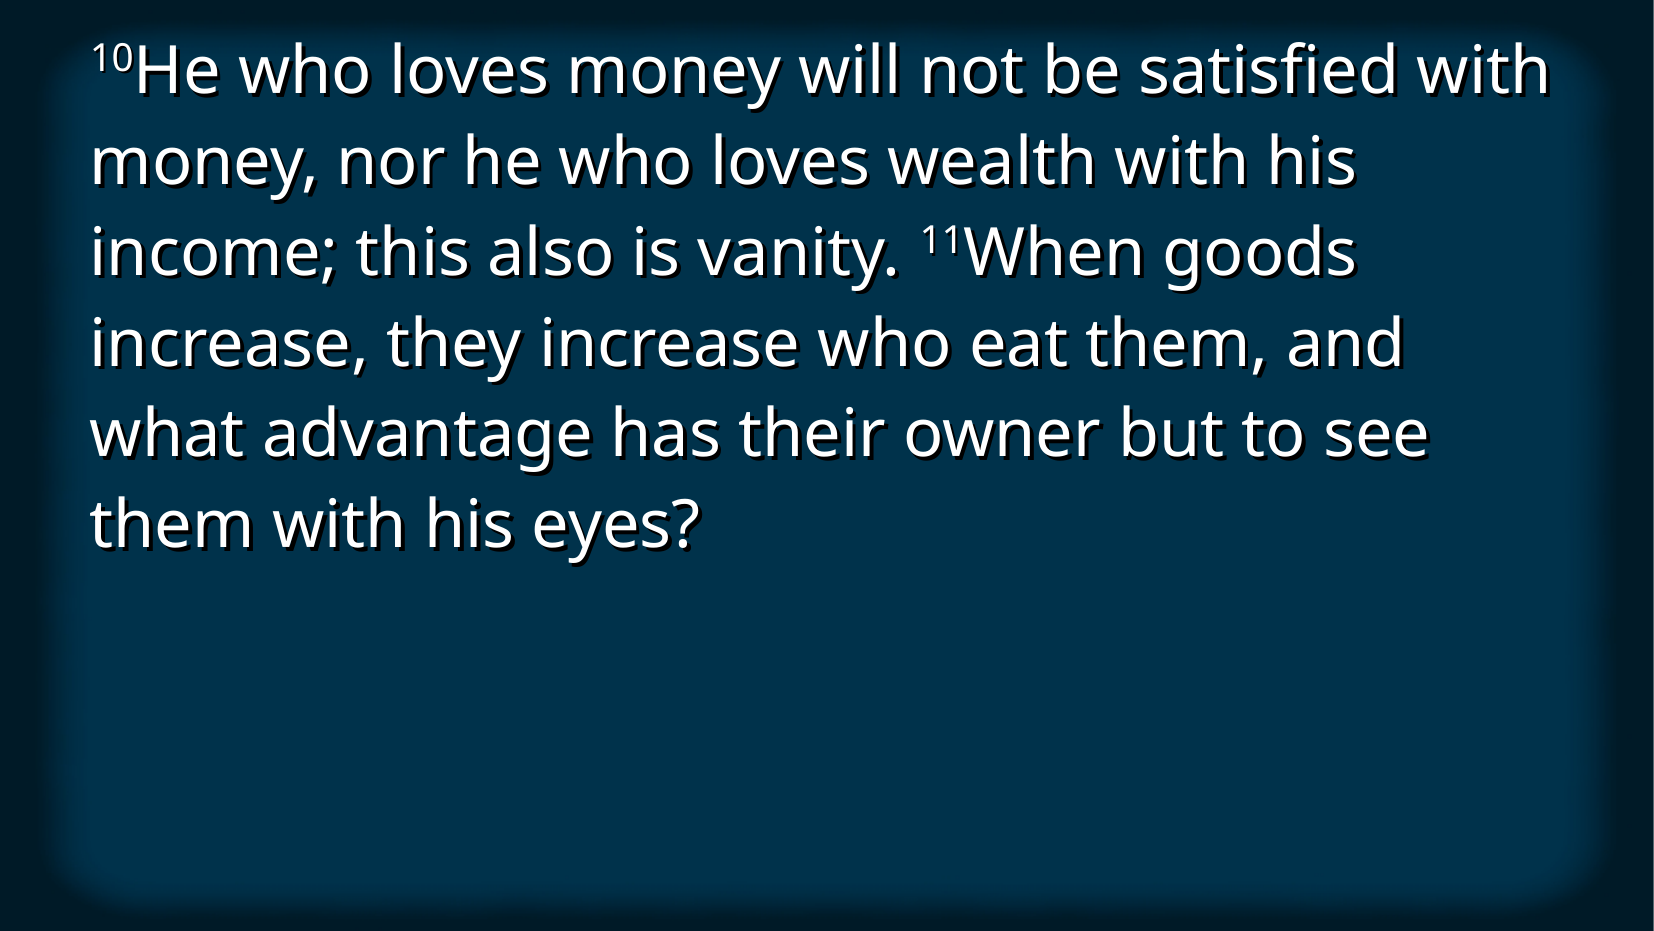

10He who loves money will not be satisfied with money, nor he who loves wealth with his income; this also is vanity. 11When goods increase, they increase who eat them, and what advantage has their owner but to see them with his eyes?